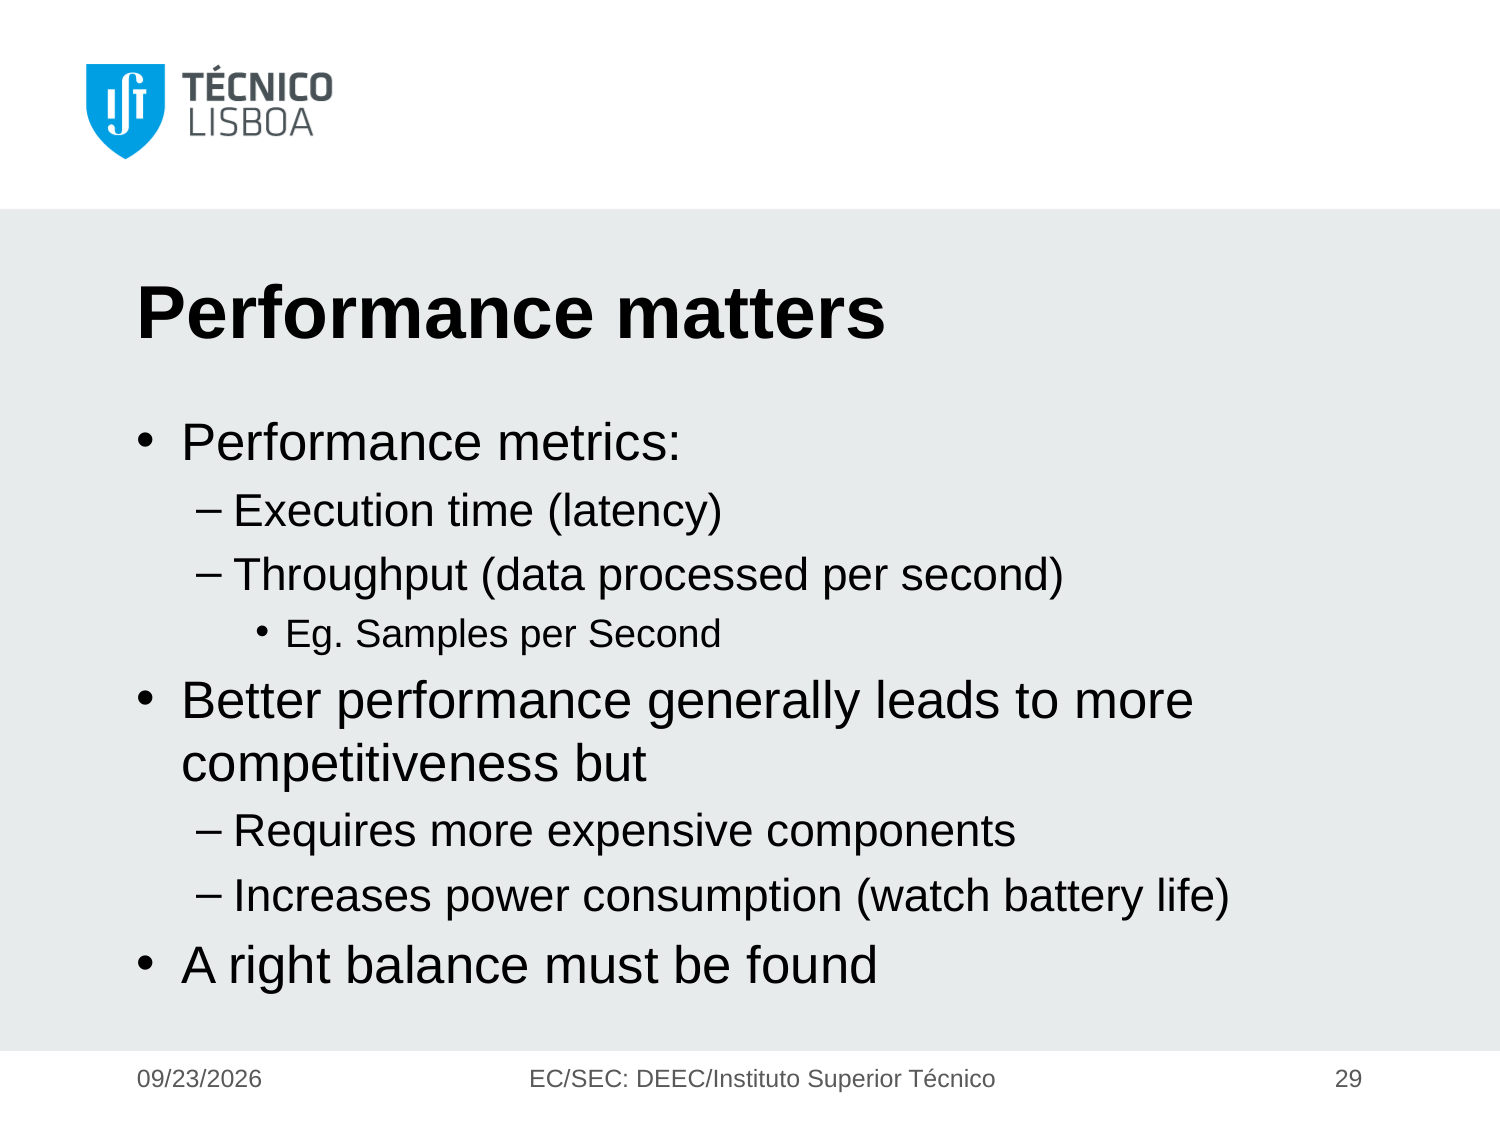

# Performance matters
Performance metrics:
Execution time (latency)
Throughput (data processed per second)
Eg. Samples per Second
Better performance generally leads to more competitiveness but
Requires more expensive components
Increases power consumption (watch battery life)
A right balance must be found
EC/SEC: DEEC/Instituto Superior Técnico